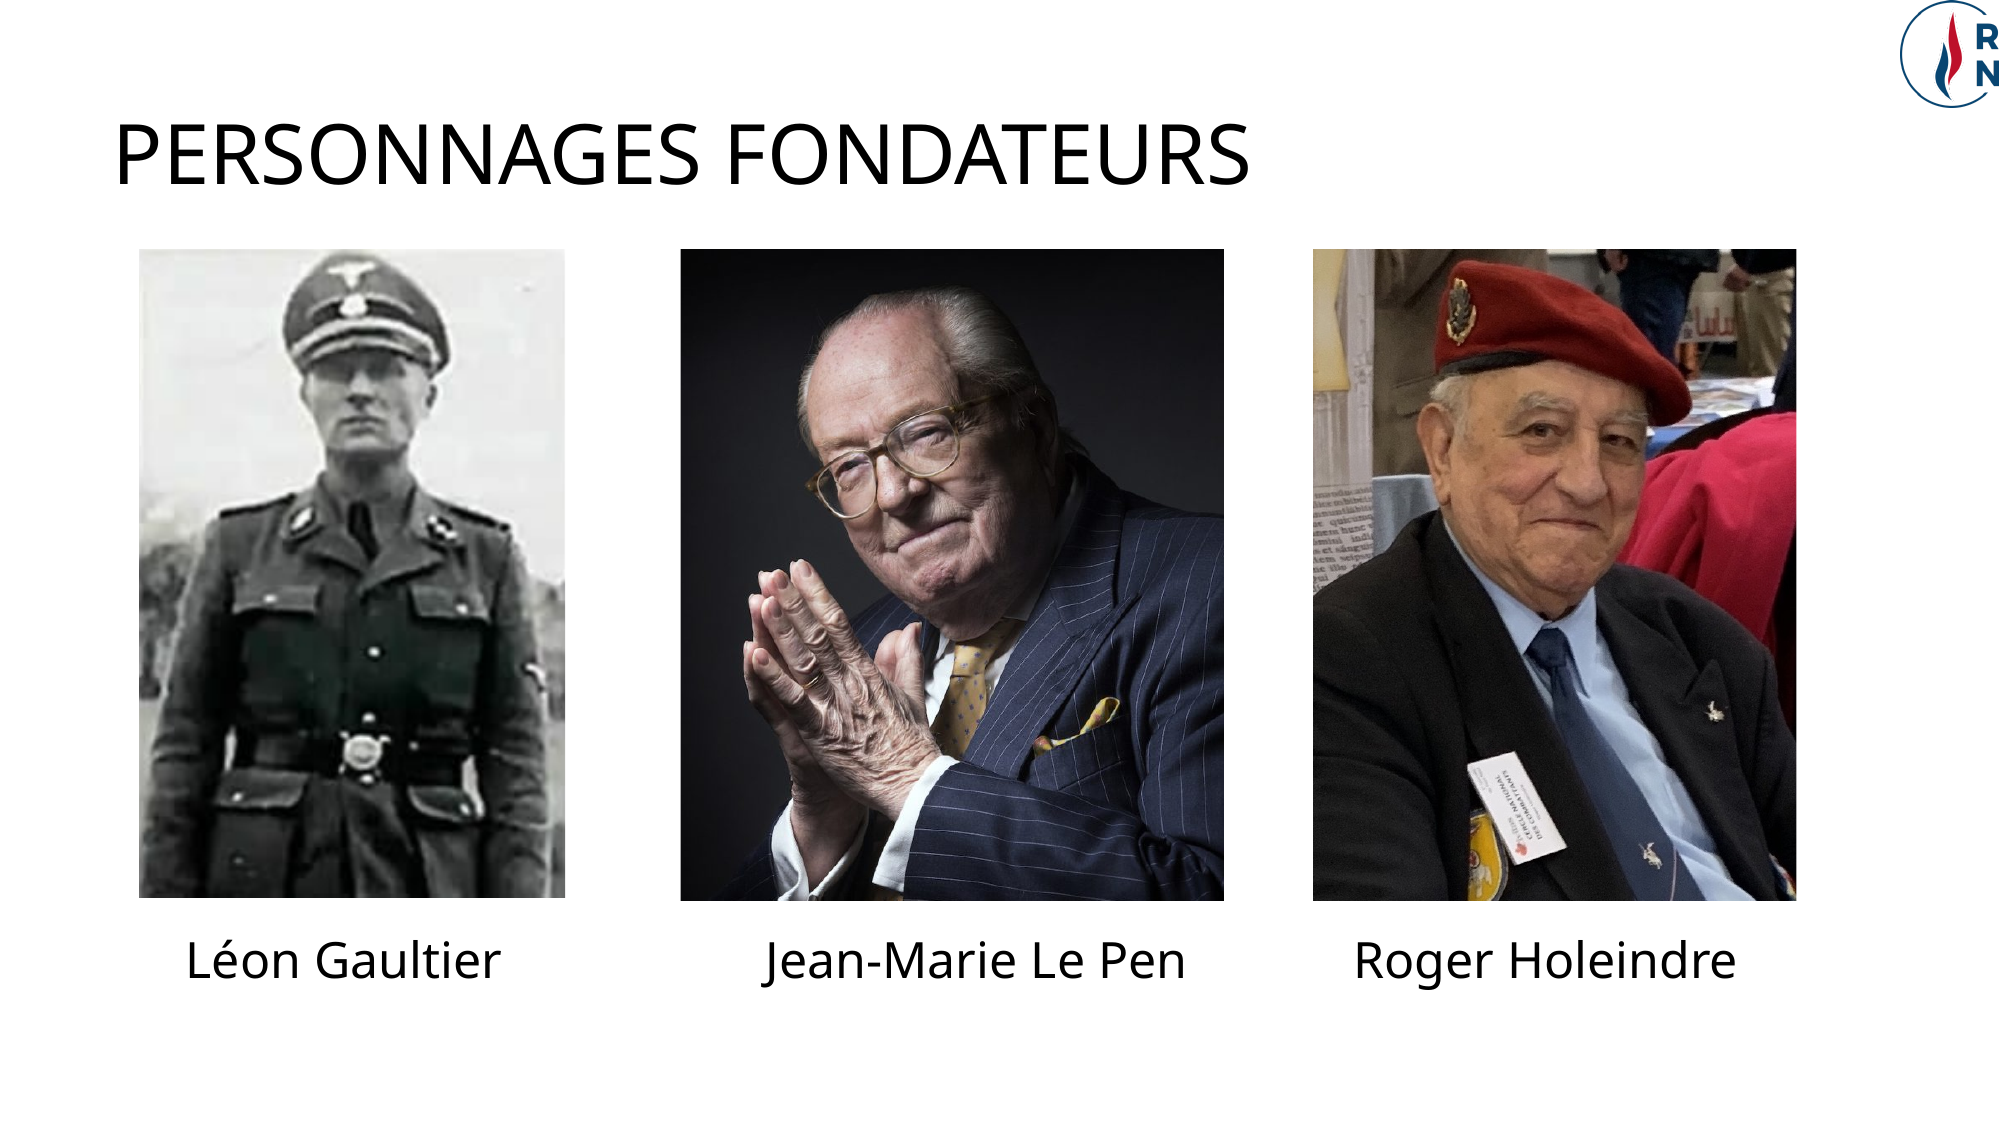

PERSONNAGES FONDATEURS
Léon Gaultier
Jean-Marie Le Pen
 Roger Holeindre